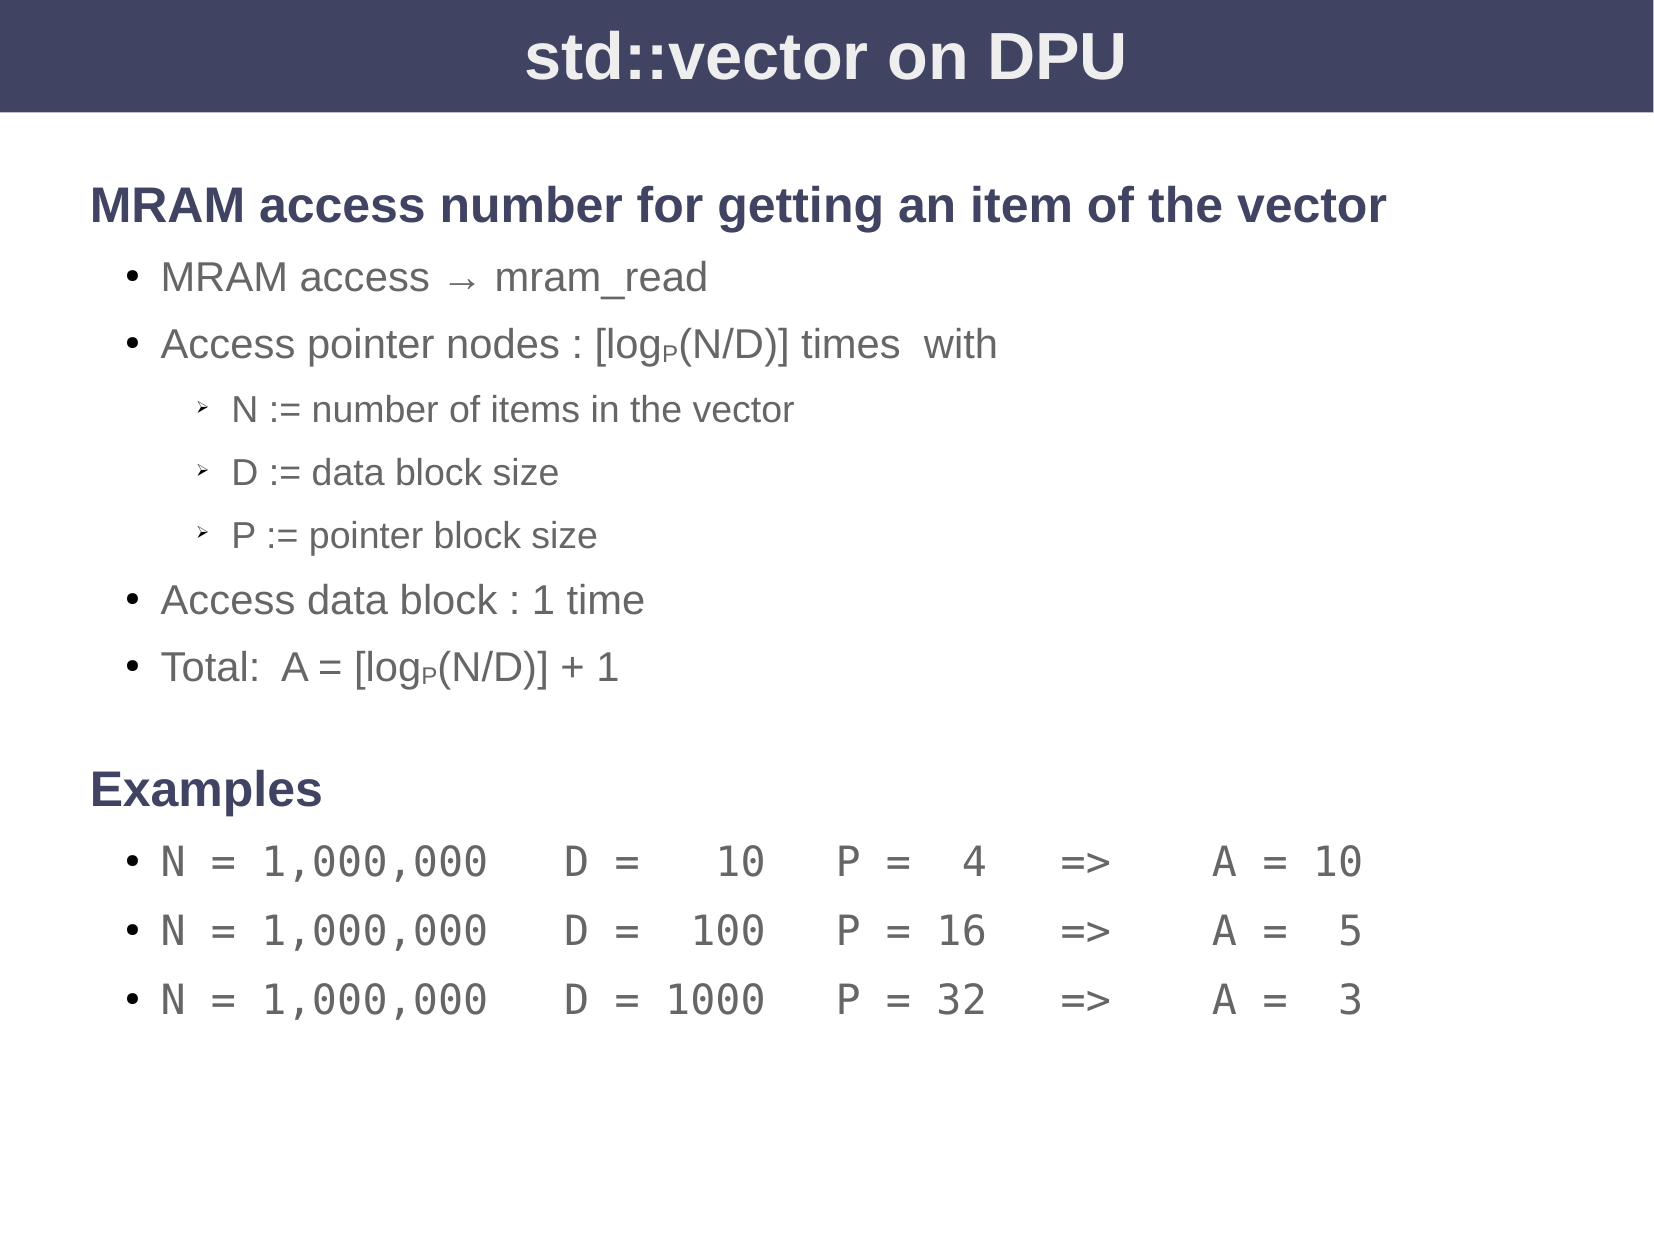

std::vector on DPU
MRAM access number for getting an item of the vector
MRAM access → mram_read
Access pointer nodes : [logP(N/D)] times with
N := number of items in the vector
D := data block size
P := pointer block size
Access data block : 1 time
Total: A = [logP(N/D)] + 1
Examples
N = 1,000,000 D = 10 	P = 4 	=> A = 10
N = 1,000,000 D = 100 	P = 16	=> A = 5
N = 1,000,000 D = 1000 	P = 32	=> A = 3